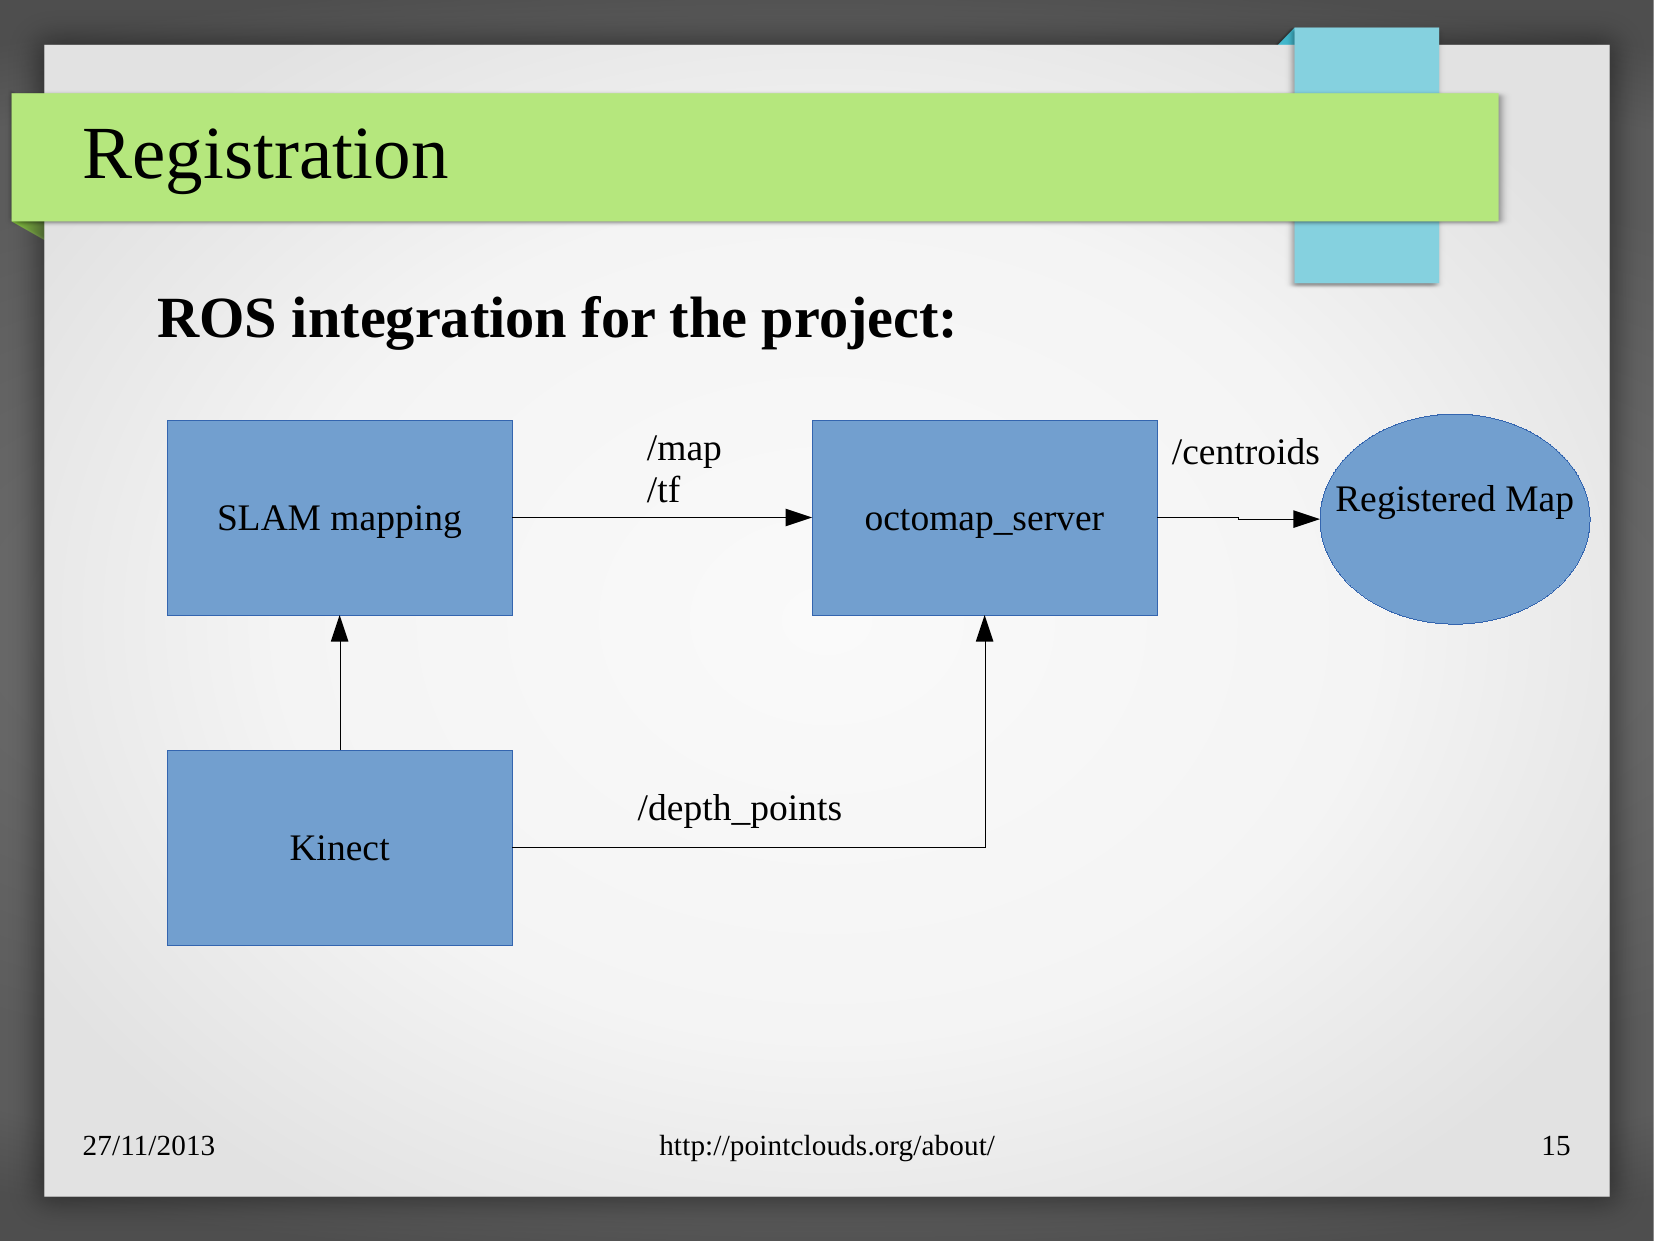

# Registration
ROS integration for the project:
Registered Map
SLAM mapping
/map
/tf
octomap_server
/centroids
Kinect
/depth_points
27/11/2013
http://pointclouds.org/about/
15